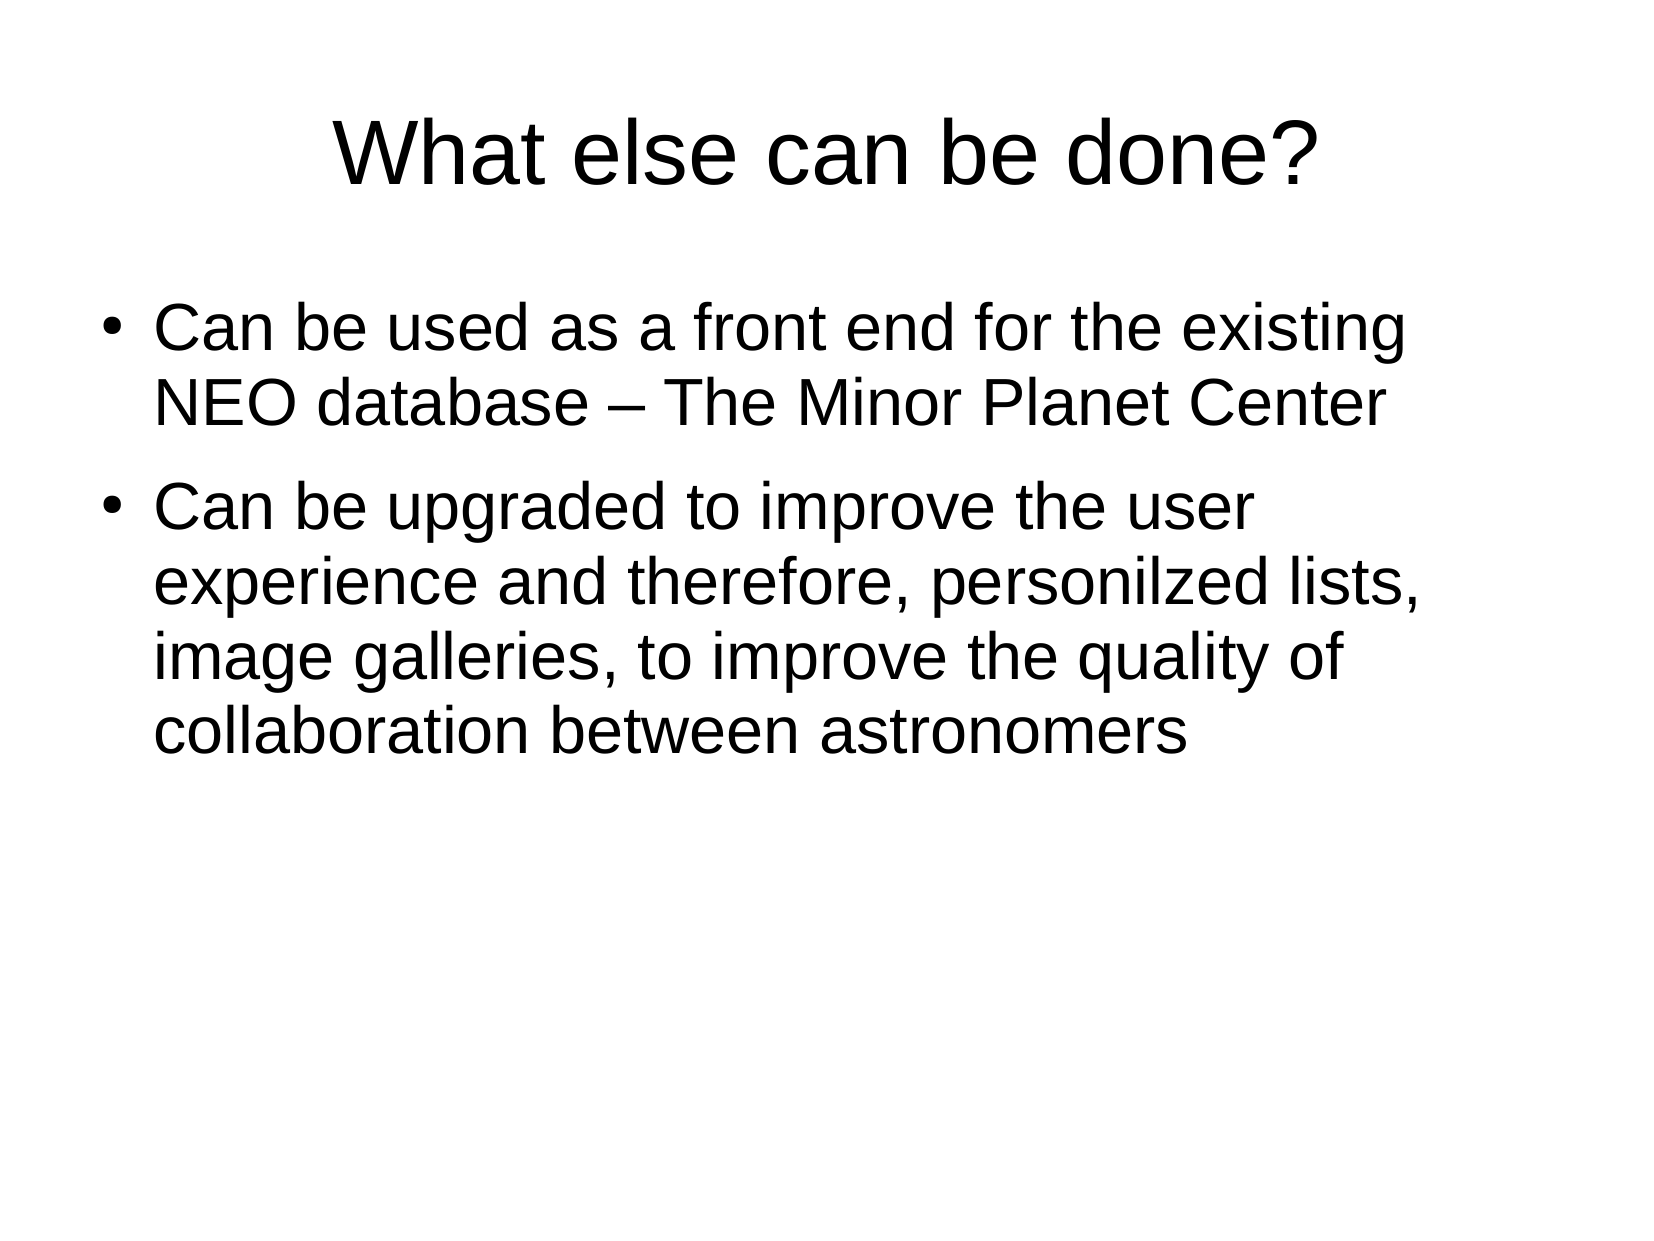

# What else can be done?
Can be used as a front end for the existing NEO database – The Minor Planet Center
Can be upgraded to improve the user experience and therefore, personilzed lists, image galleries, to improve the quality of collaboration between astronomers